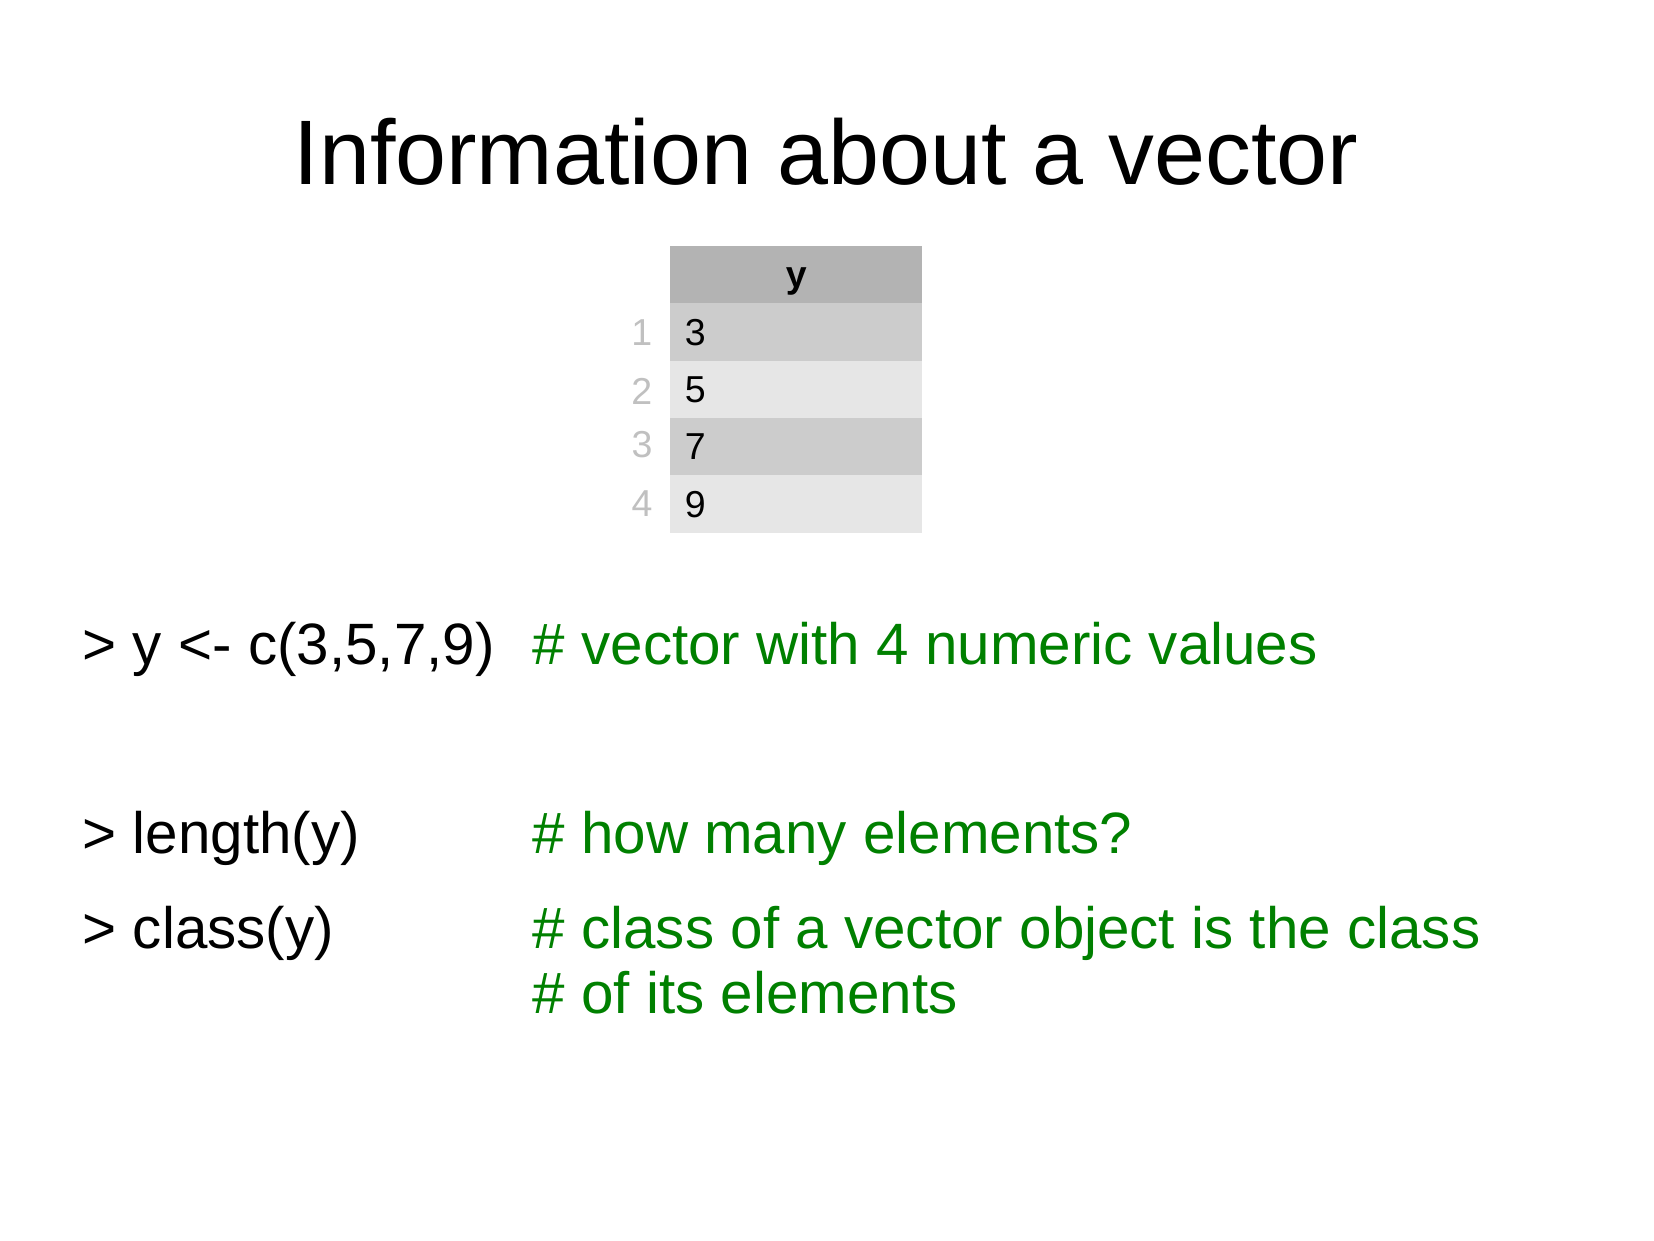

# Information about a vector
| y |
| --- |
| 3 |
| 5 |
| 7 |
| 9 |
1
2
3
4
> y <- c(3,5,7,9)	# vector with 4 numeric values
> length(y)			# how many elements?
> class(y)		 	# class of a vector object is the class 							# of its elements